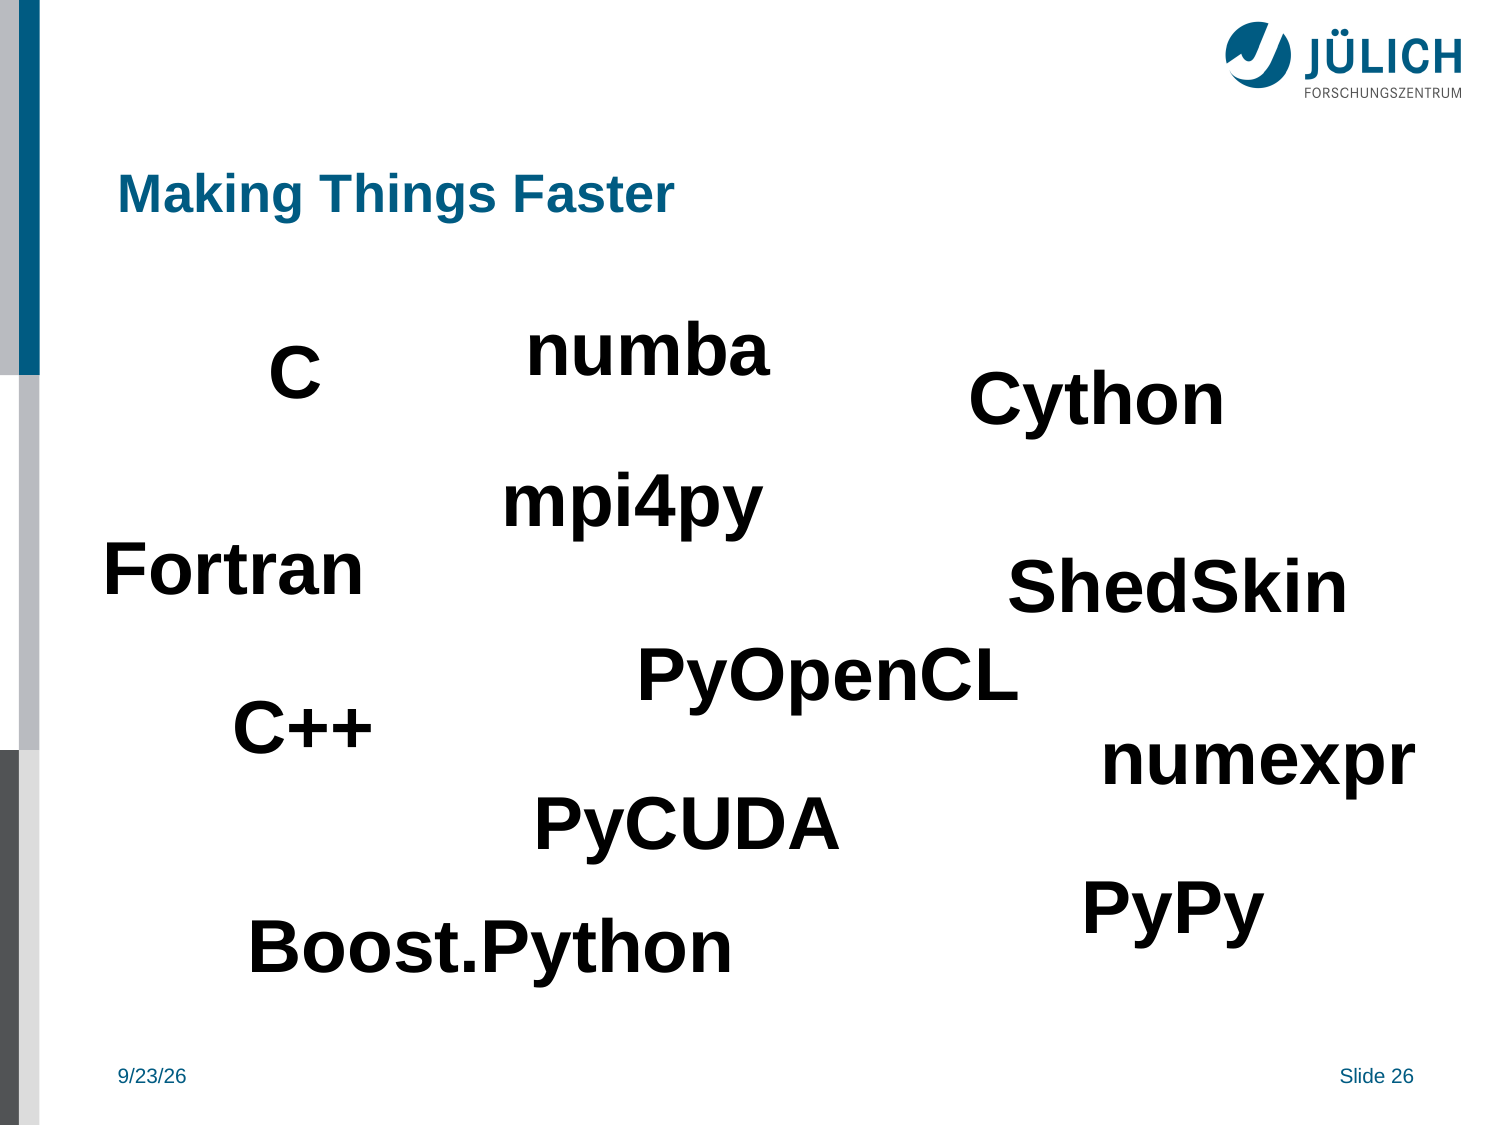

# Making Things Faster
numba
C
Cython
mpi4py
Fortran
ShedSkin
PyOpenCL
C++
numexpr
PyCUDA
PyPy
Boost.Python